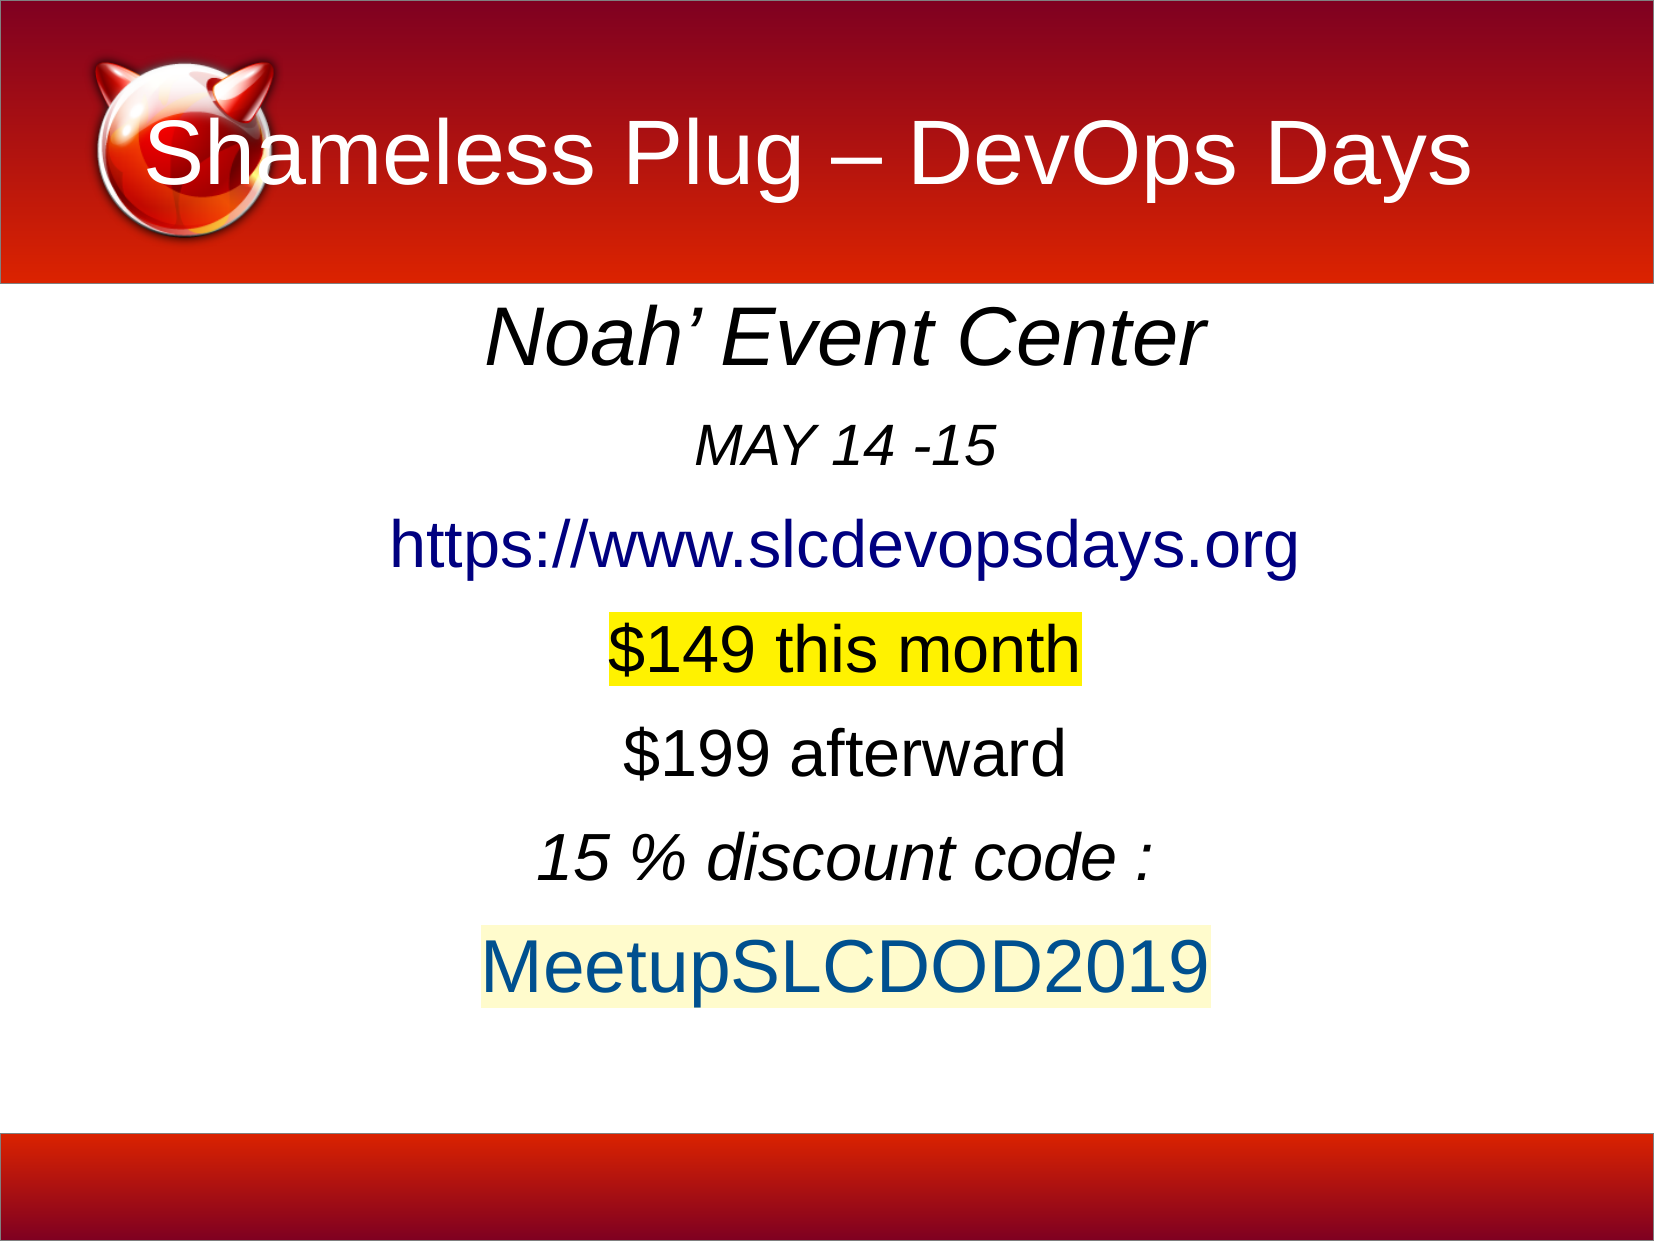

# Shameless Plug – DevOps Days
Noah’ Event Center
MAY 14 -15
https://www.slcdevopsdays.org
$149 this month
$199 afterward
15 % discount code :
MeetupSLCDOD2019